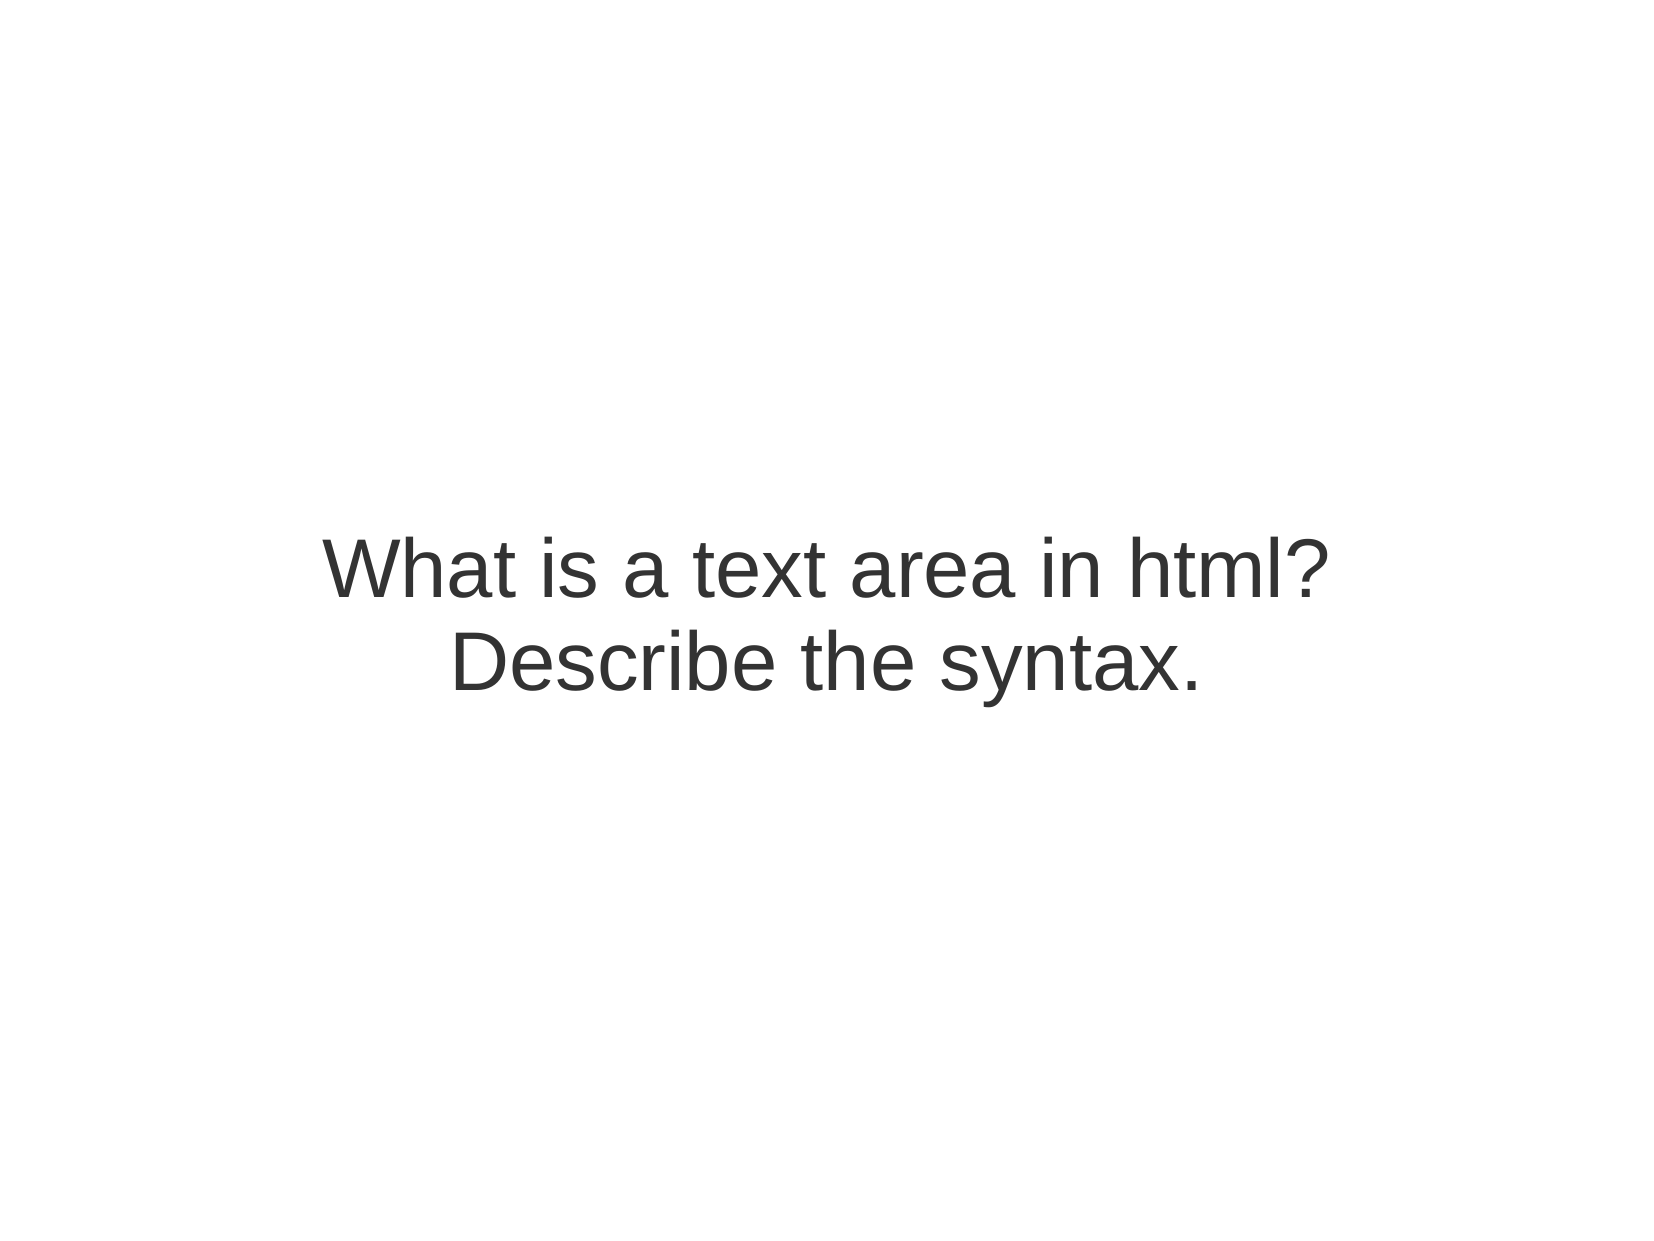

# What is a text area in html?
Describe the syntax.